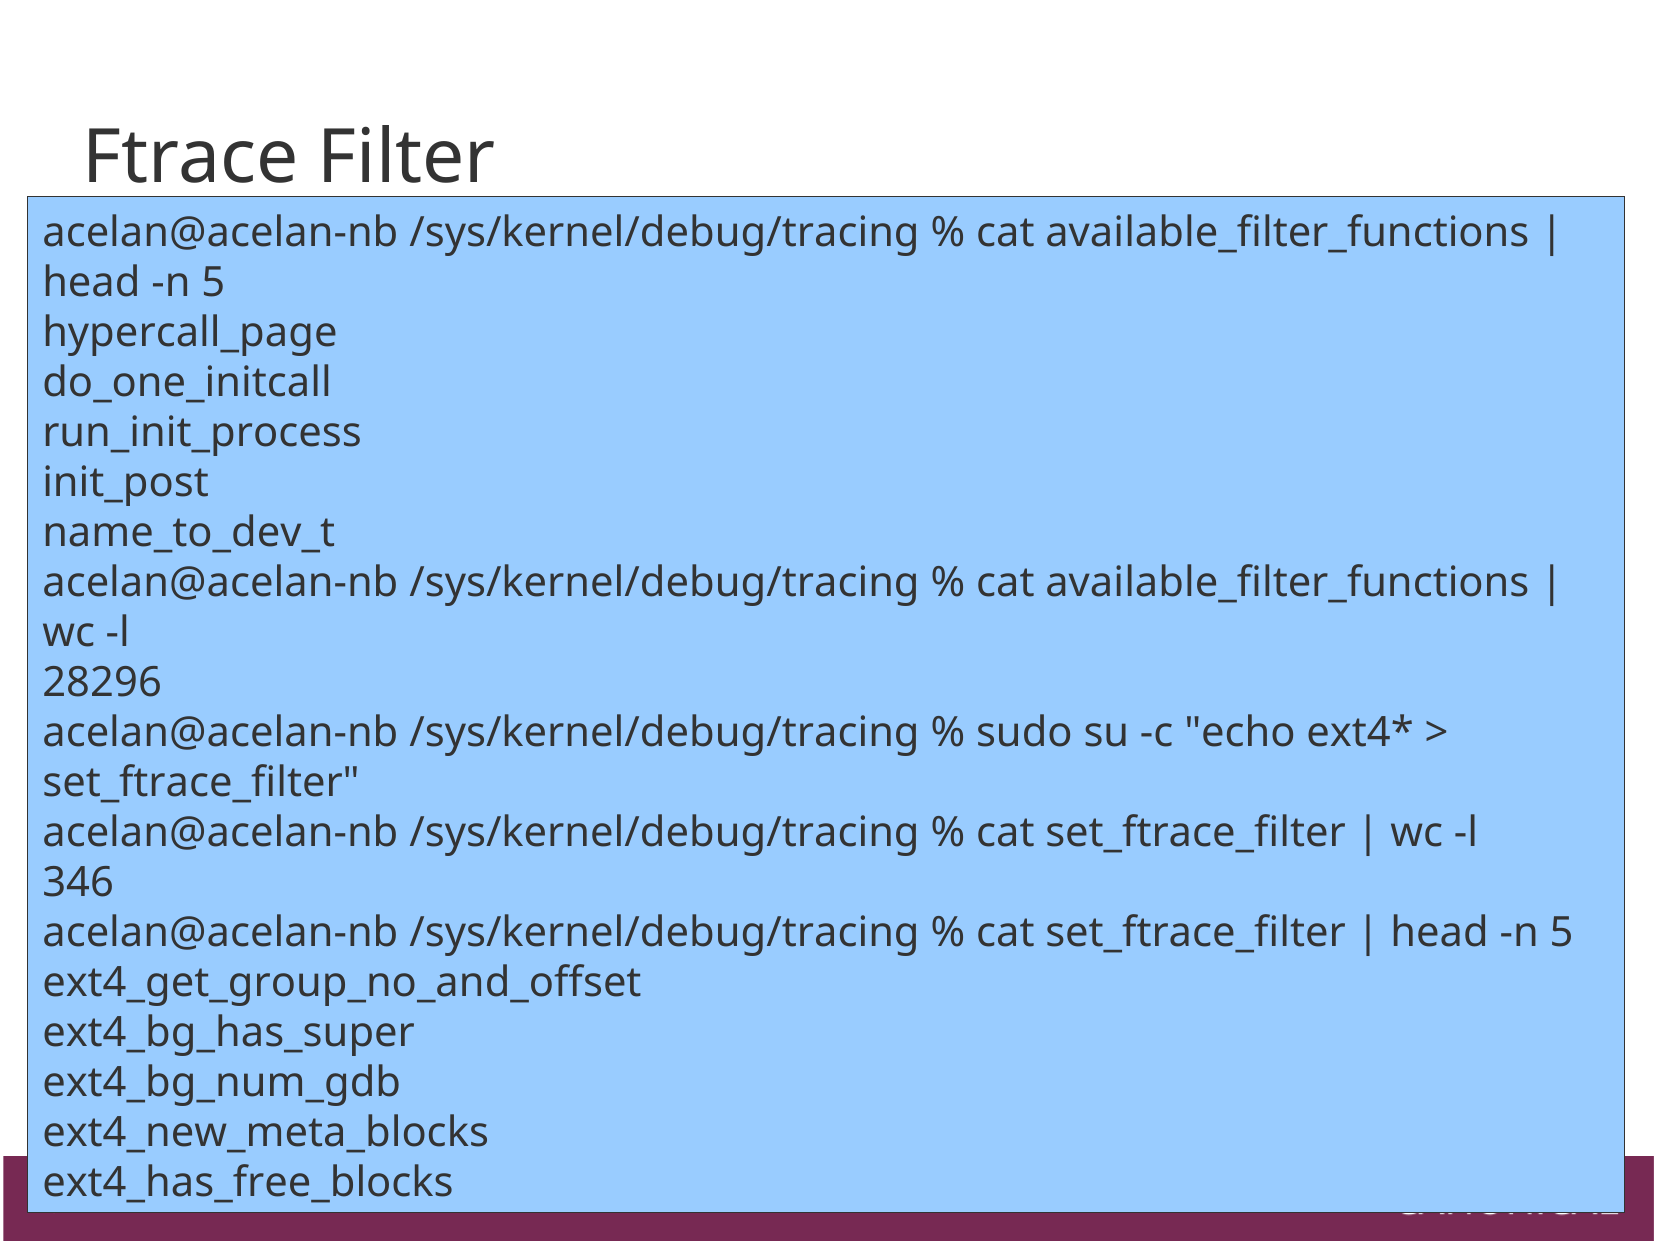

# Ftrace Filter
acelan@acelan-nb /sys/kernel/debug/tracing % cat available_filter_functions | head -n 5
hypercall_page
do_one_initcall
run_init_process
init_post
name_to_dev_t
acelan@acelan-nb /sys/kernel/debug/tracing % cat available_filter_functions | wc -l
28296
acelan@acelan-nb /sys/kernel/debug/tracing % sudo su -c "echo ext4* > set_ftrace_filter"
acelan@acelan-nb /sys/kernel/debug/tracing % cat set_ftrace_filter | wc -l
346
acelan@acelan-nb /sys/kernel/debug/tracing % cat set_ftrace_filter | head -n 5
ext4_get_group_no_and_offset
ext4_bg_has_super
ext4_bg_num_gdb
ext4_new_meta_blocks
ext4_has_free_blocks